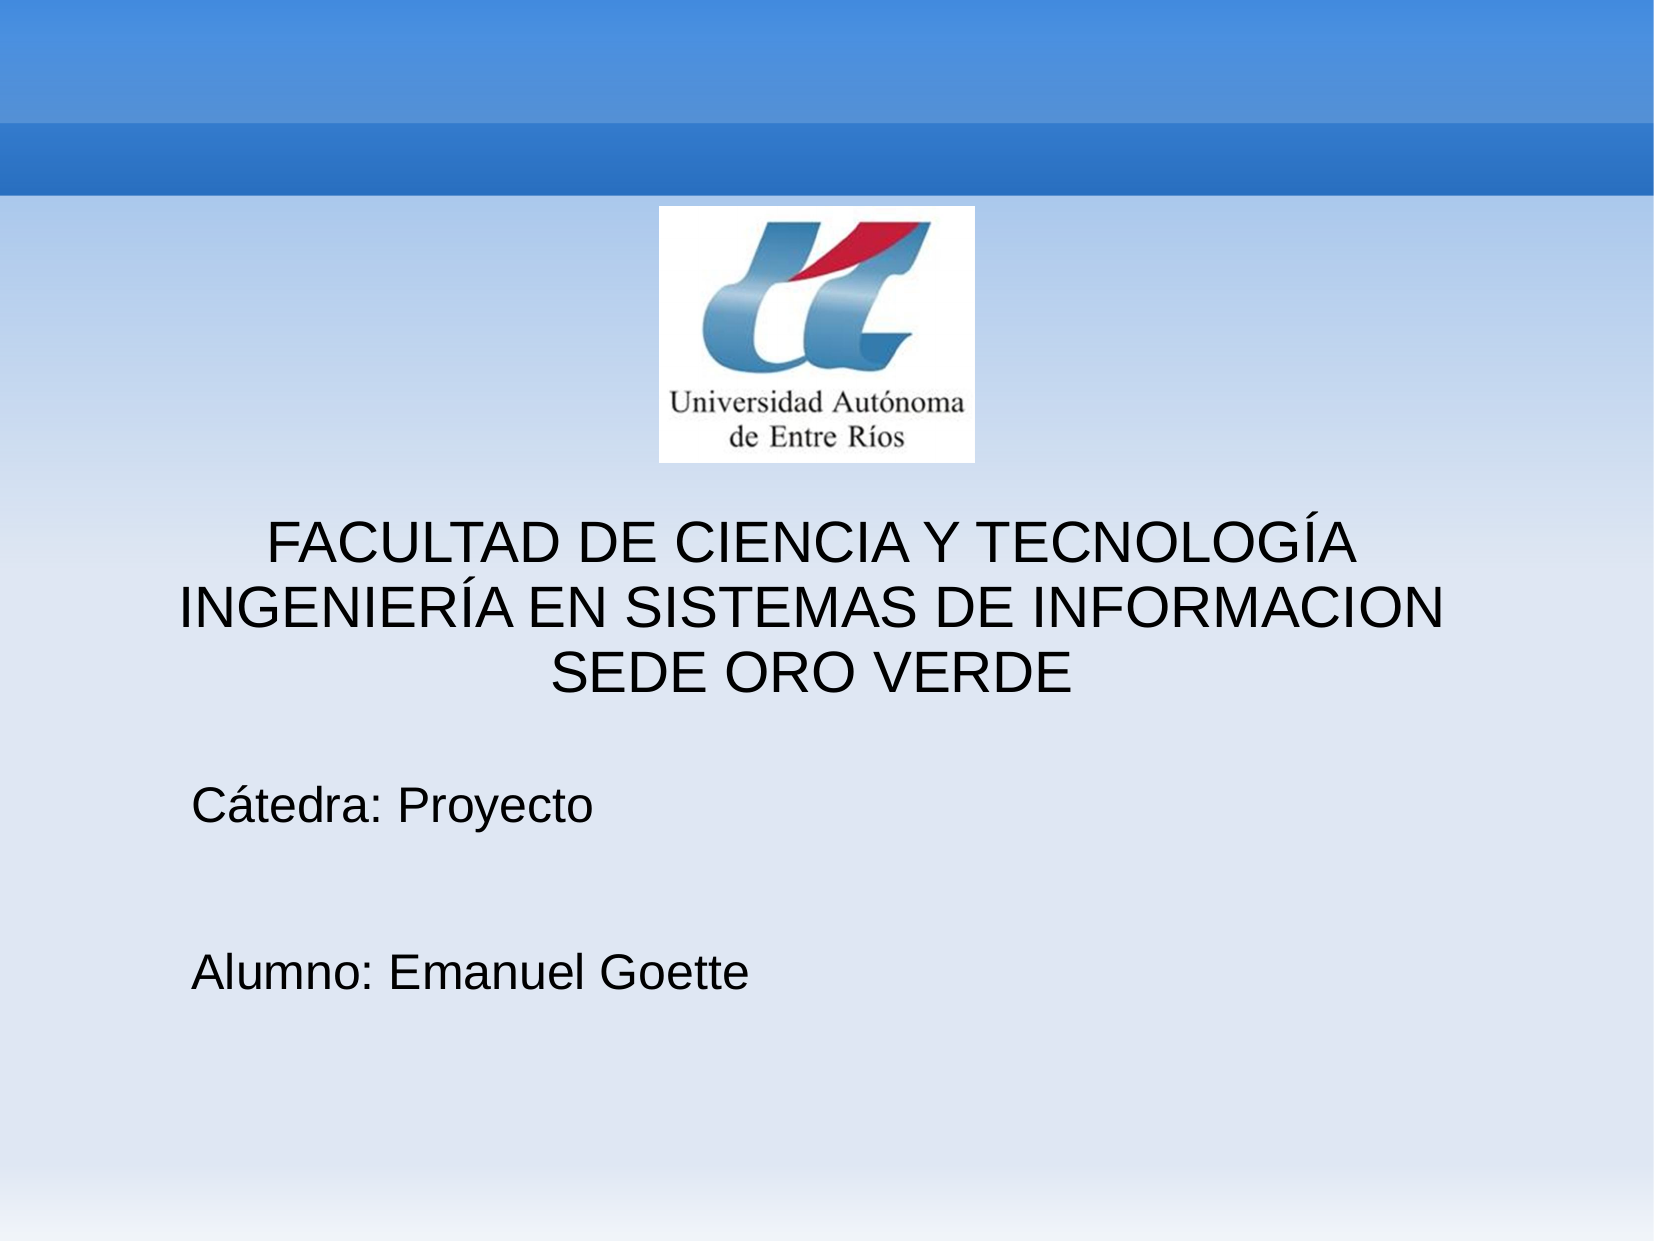

FACULTAD DE CIENCIA Y TECNOLOGÍA
INGENIERÍA EN SISTEMAS DE INFORMACION
SEDE ORO VERDE
Cátedra: Proyecto
Alumno: Emanuel Goette